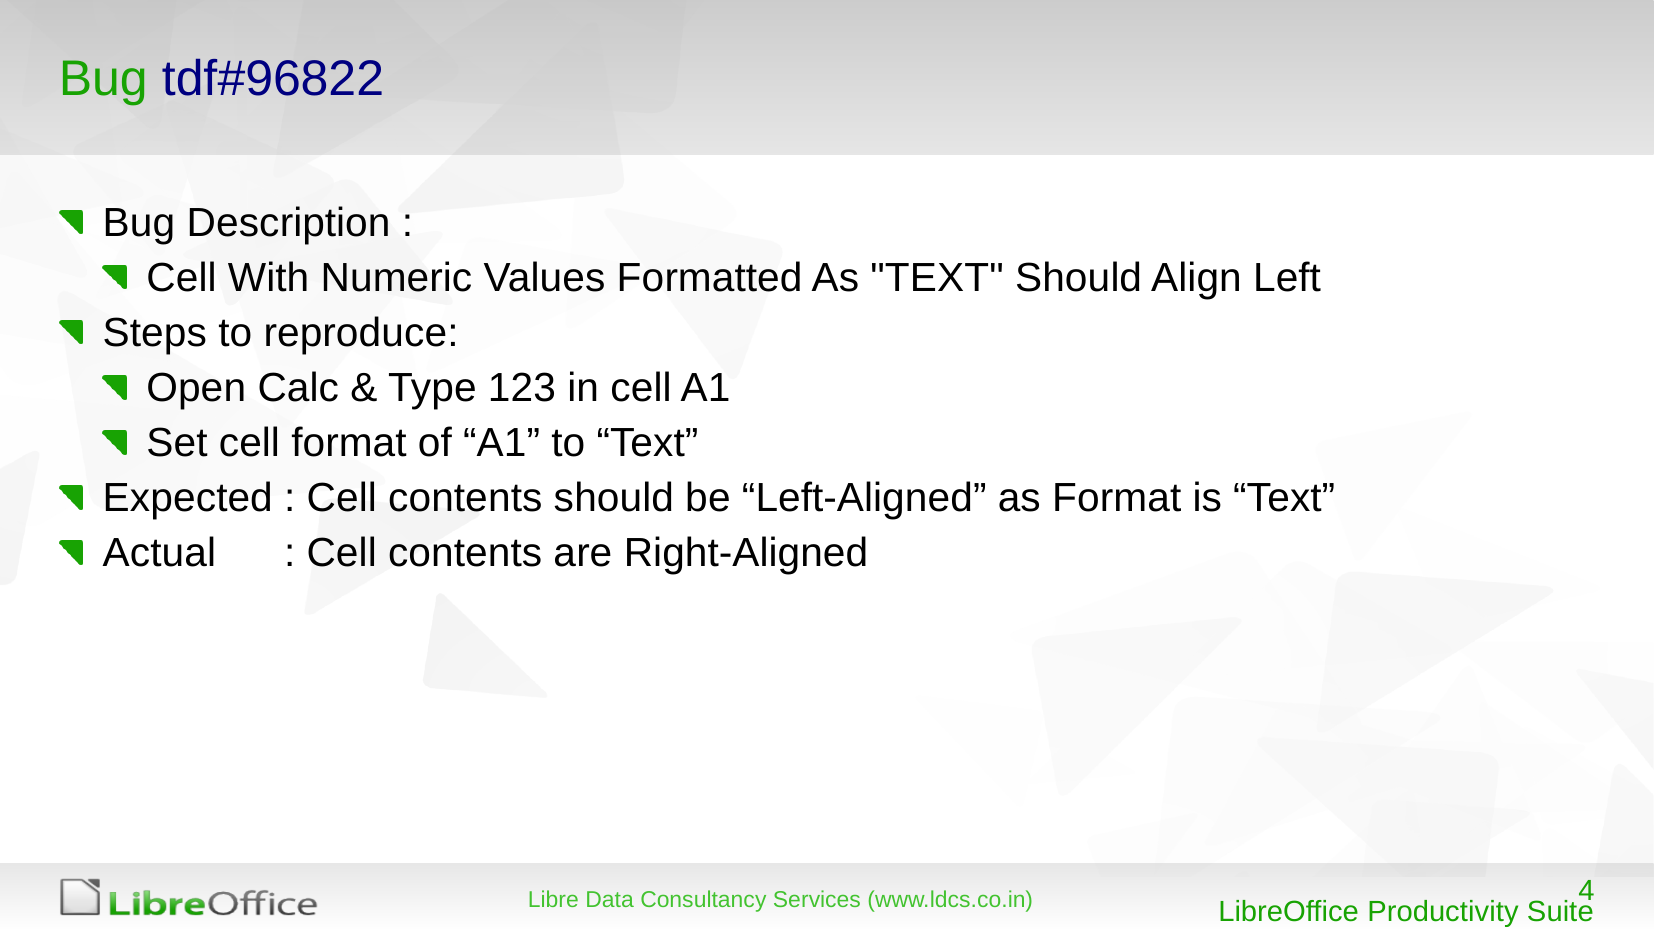

# Bug tdf#96822
Bug Description :
Cell With Numeric Values Formatted As "TEXT" Should Align Left
Steps to reproduce:
Open Calc & Type 123 in cell A1
Set cell format of “A1” to “Text”
Expected : Cell contents should be “Left-Aligned” as Format is “Text”
Actual 	 : Cell contents are Right-Aligned
4
| Libre Data Consultancy Services (www.ldcs.co.in) |
| --- |
LibreOffice Productivity Suite